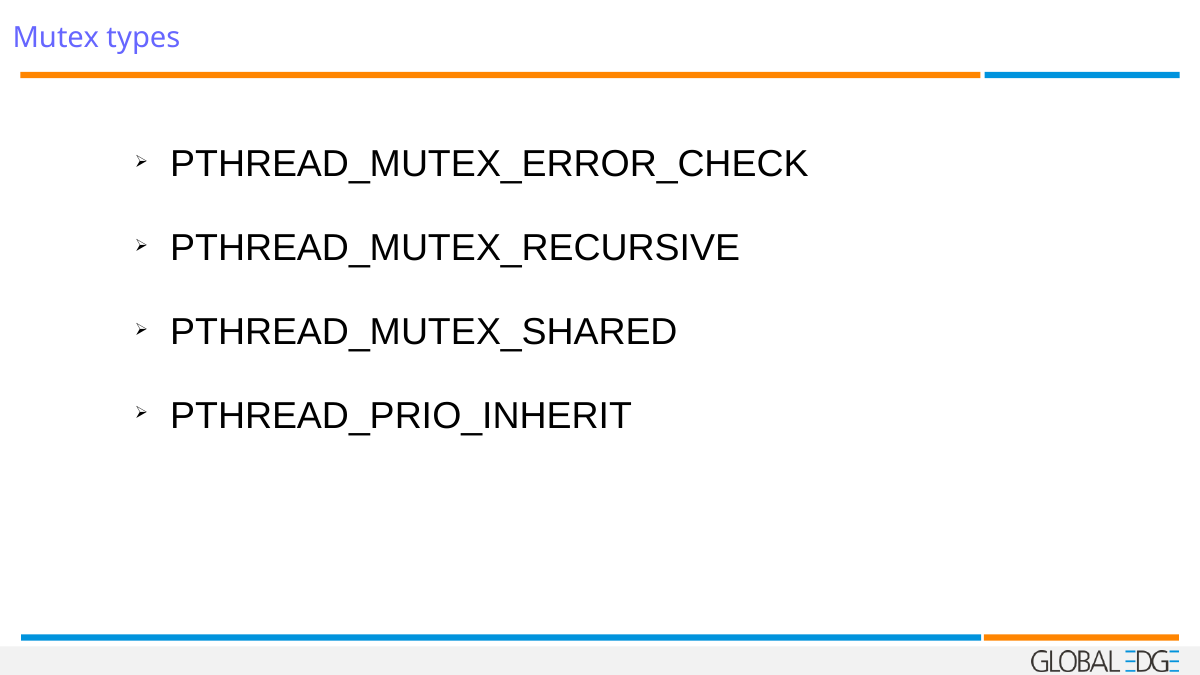

# Mutex types
PTHREAD_MUTEX_ERROR_CHECK
PTHREAD_MUTEX_RECURSIVE
PTHREAD_MUTEX_SHARED
PTHREAD_PRIO_INHERIT